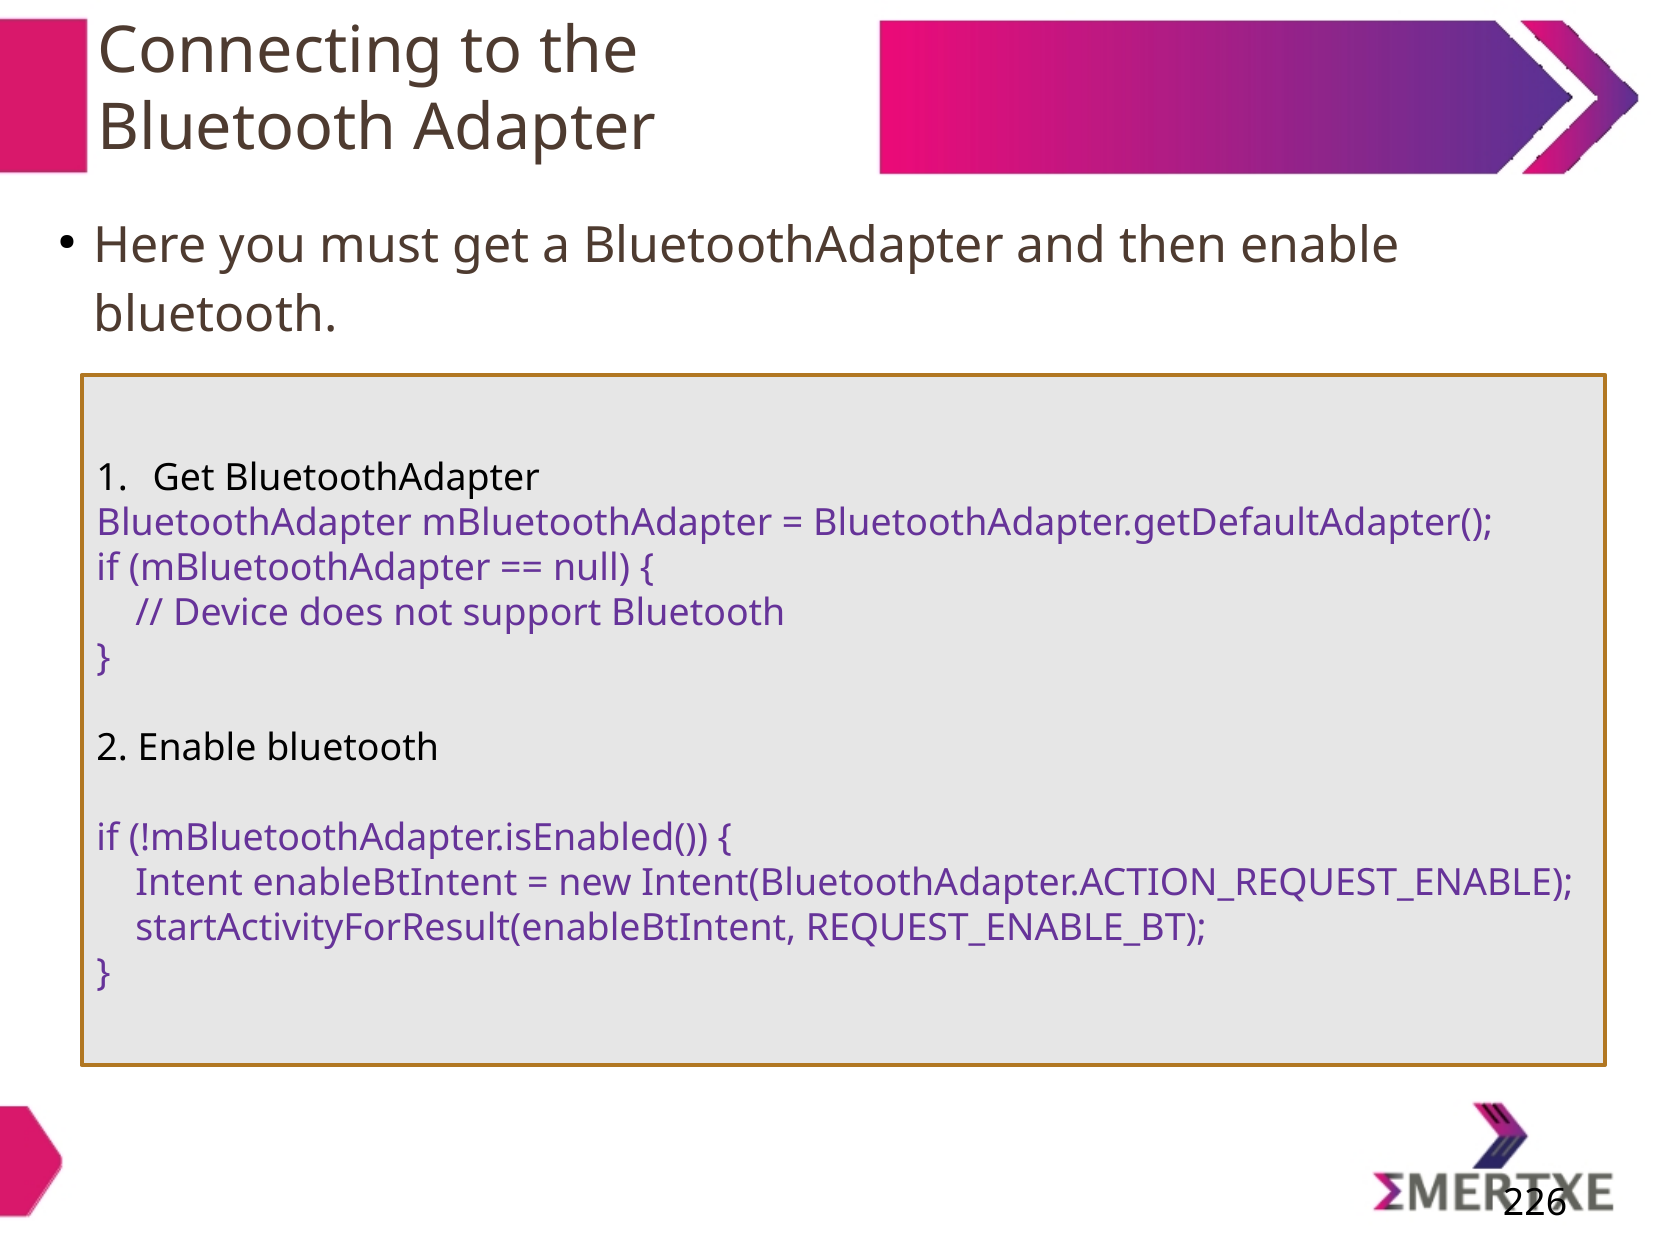

# Connecting to the Bluetooth Adapter
Here you must get a BluetoothAdapter and then enable bluetooth.
Get BluetoothAdapter
BluetoothAdapter mBluetoothAdapter = BluetoothAdapter.getDefaultAdapter();
if (mBluetoothAdapter == null) {
    // Device does not support Bluetooth
}
2. Enable bluetooth
if (!mBluetoothAdapter.isEnabled()) {
    Intent enableBtIntent = new Intent(BluetoothAdapter.ACTION_REQUEST_ENABLE);
    startActivityForResult(enableBtIntent, REQUEST_ENABLE_BT);
}